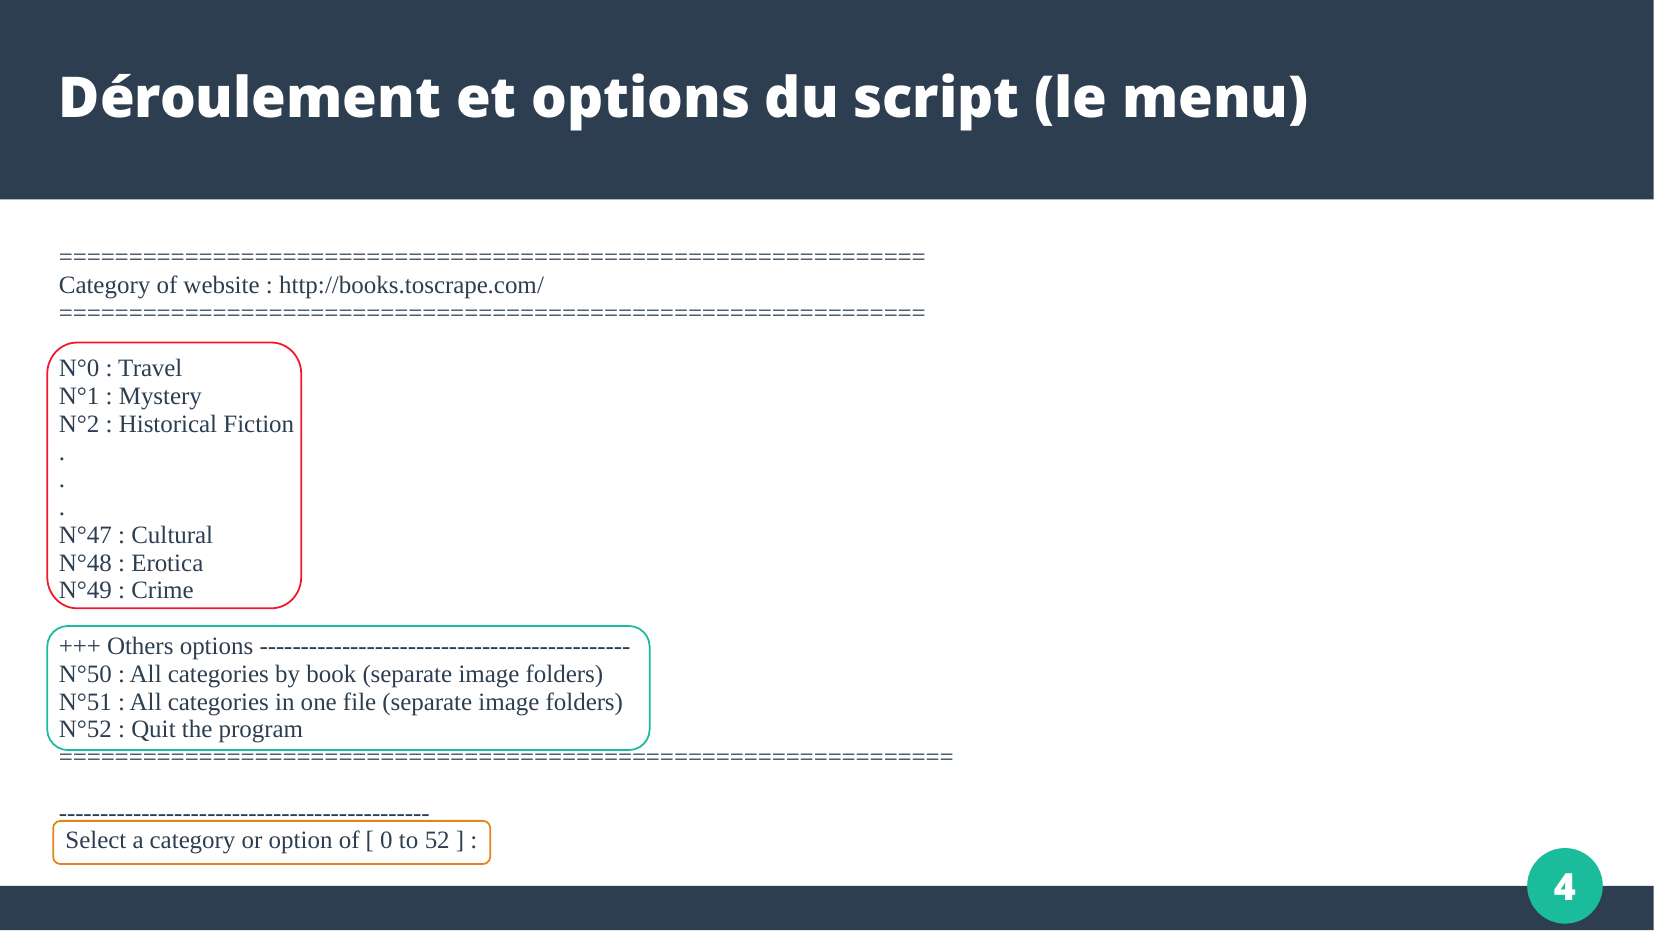

# Déroulement et options du script (le menu)
==============================================================
Category of website : http://books.toscrape.com/
==============================================================
N°0 : Travel
N°1 : Mystery
N°2 : Historical Fiction
.
.
.
N°47 : Cultural
N°48 : Erotica
N°49 : Crime
+++ Others options ---------------------------------------------
N°50 : All categories by book (separate image folders)
N°51 : All categories in one file (separate image folders)
N°52 : Quit the program
================================================================
---------------------------------------------
 Select a category or option of [ 0 to 52 ] :